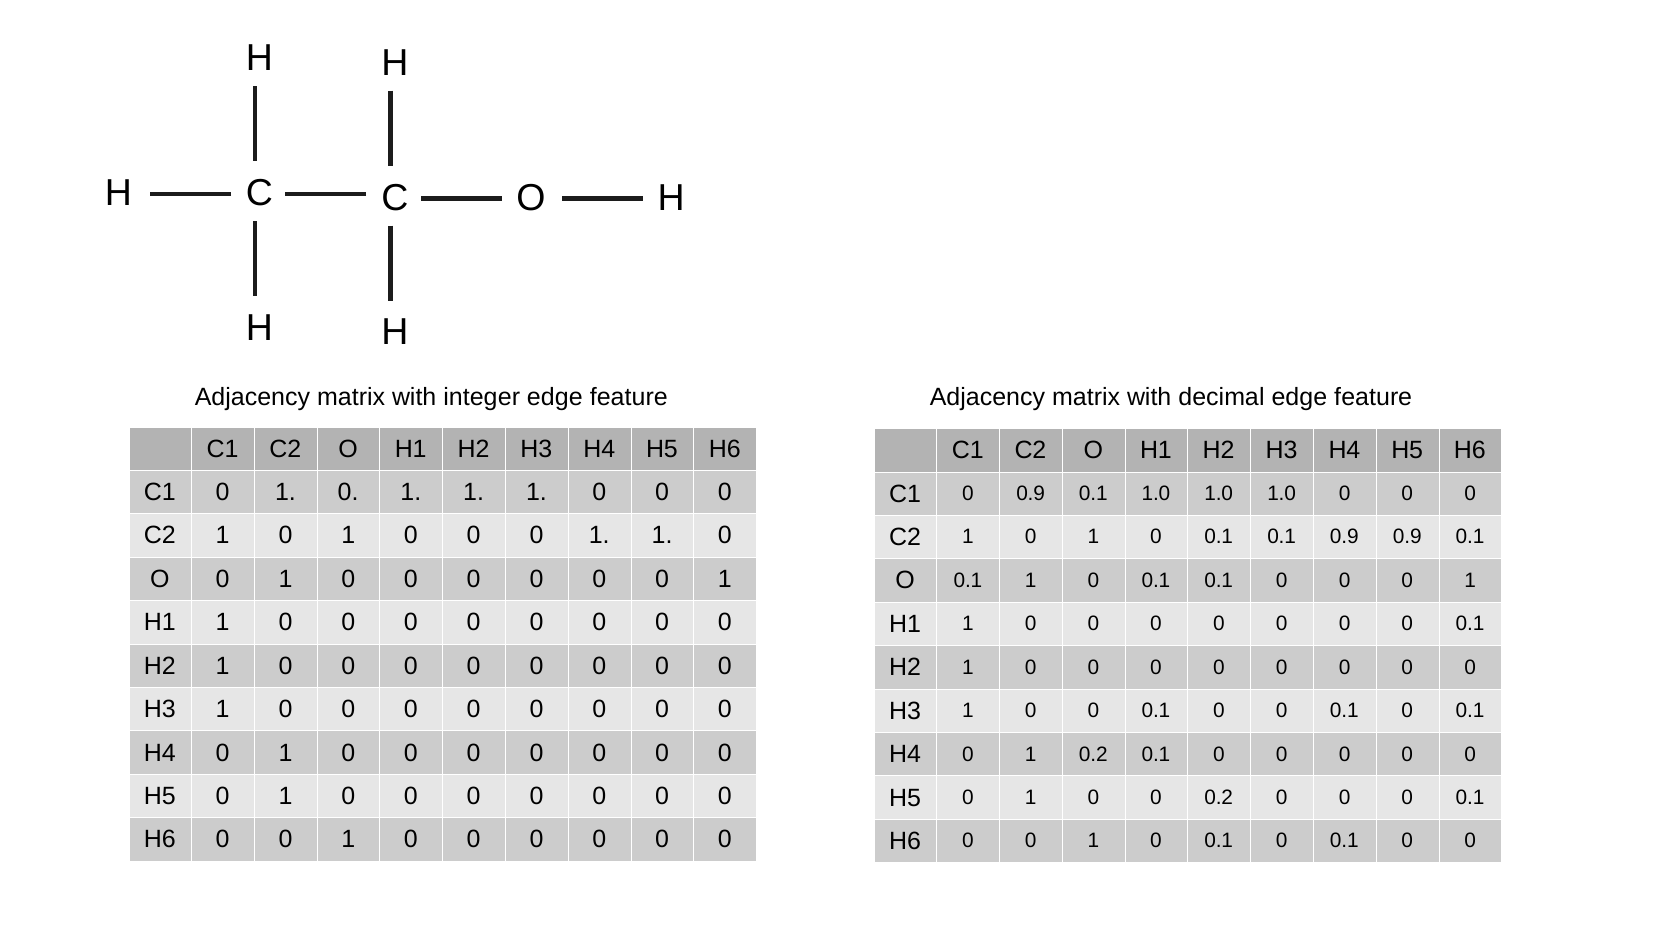

H
H
H
C
C
O
H
H
H
Adjacency matrix with integer edge feature
Adjacency matrix with decimal edge feature
| | C1 | C2 | O | H1 | H2 | H3 | H4 | H5 | H6 |
| --- | --- | --- | --- | --- | --- | --- | --- | --- | --- |
| C1 | 0 | 1. | 0. | 1. | 1. | 1. | 0 | 0 | 0 |
| C2 | 1 | 0 | 1 | 0 | 0 | 0 | 1. | 1. | 0 |
| O | 0 | 1 | 0 | 0 | 0 | 0 | 0 | 0 | 1 |
| H1 | 1 | 0 | 0 | 0 | 0 | 0 | 0 | 0 | 0 |
| H2 | 1 | 0 | 0 | 0 | 0 | 0 | 0 | 0 | 0 |
| H3 | 1 | 0 | 0 | 0 | 0 | 0 | 0 | 0 | 0 |
| H4 | 0 | 1 | 0 | 0 | 0 | 0 | 0 | 0 | 0 |
| H5 | 0 | 1 | 0 | 0 | 0 | 0 | 0 | 0 | 0 |
| H6 | 0 | 0 | 1 | 0 | 0 | 0 | 0 | 0 | 0 |
| | C1 | C2 | O | H1 | H2 | H3 | H4 | H5 | H6 |
| --- | --- | --- | --- | --- | --- | --- | --- | --- | --- |
| C1 | 0 | 0.9 | 0.1 | 1.0 | 1.0 | 1.0 | 0 | 0 | 0 |
| C2 | 1 | 0 | 1 | 0 | 0.1 | 0.1 | 0.9 | 0.9 | 0.1 |
| O | 0.1 | 1 | 0 | 0.1 | 0.1 | 0 | 0 | 0 | 1 |
| H1 | 1 | 0 | 0 | 0 | 0 | 0 | 0 | 0 | 0.1 |
| H2 | 1 | 0 | 0 | 0 | 0 | 0 | 0 | 0 | 0 |
| H3 | 1 | 0 | 0 | 0.1 | 0 | 0 | 0.1 | 0 | 0.1 |
| H4 | 0 | 1 | 0.2 | 0.1 | 0 | 0 | 0 | 0 | 0 |
| H5 | 0 | 1 | 0 | 0 | 0.2 | 0 | 0 | 0 | 0.1 |
| H6 | 0 | 0 | 1 | 0 | 0.1 | 0 | 0.1 | 0 | 0 |